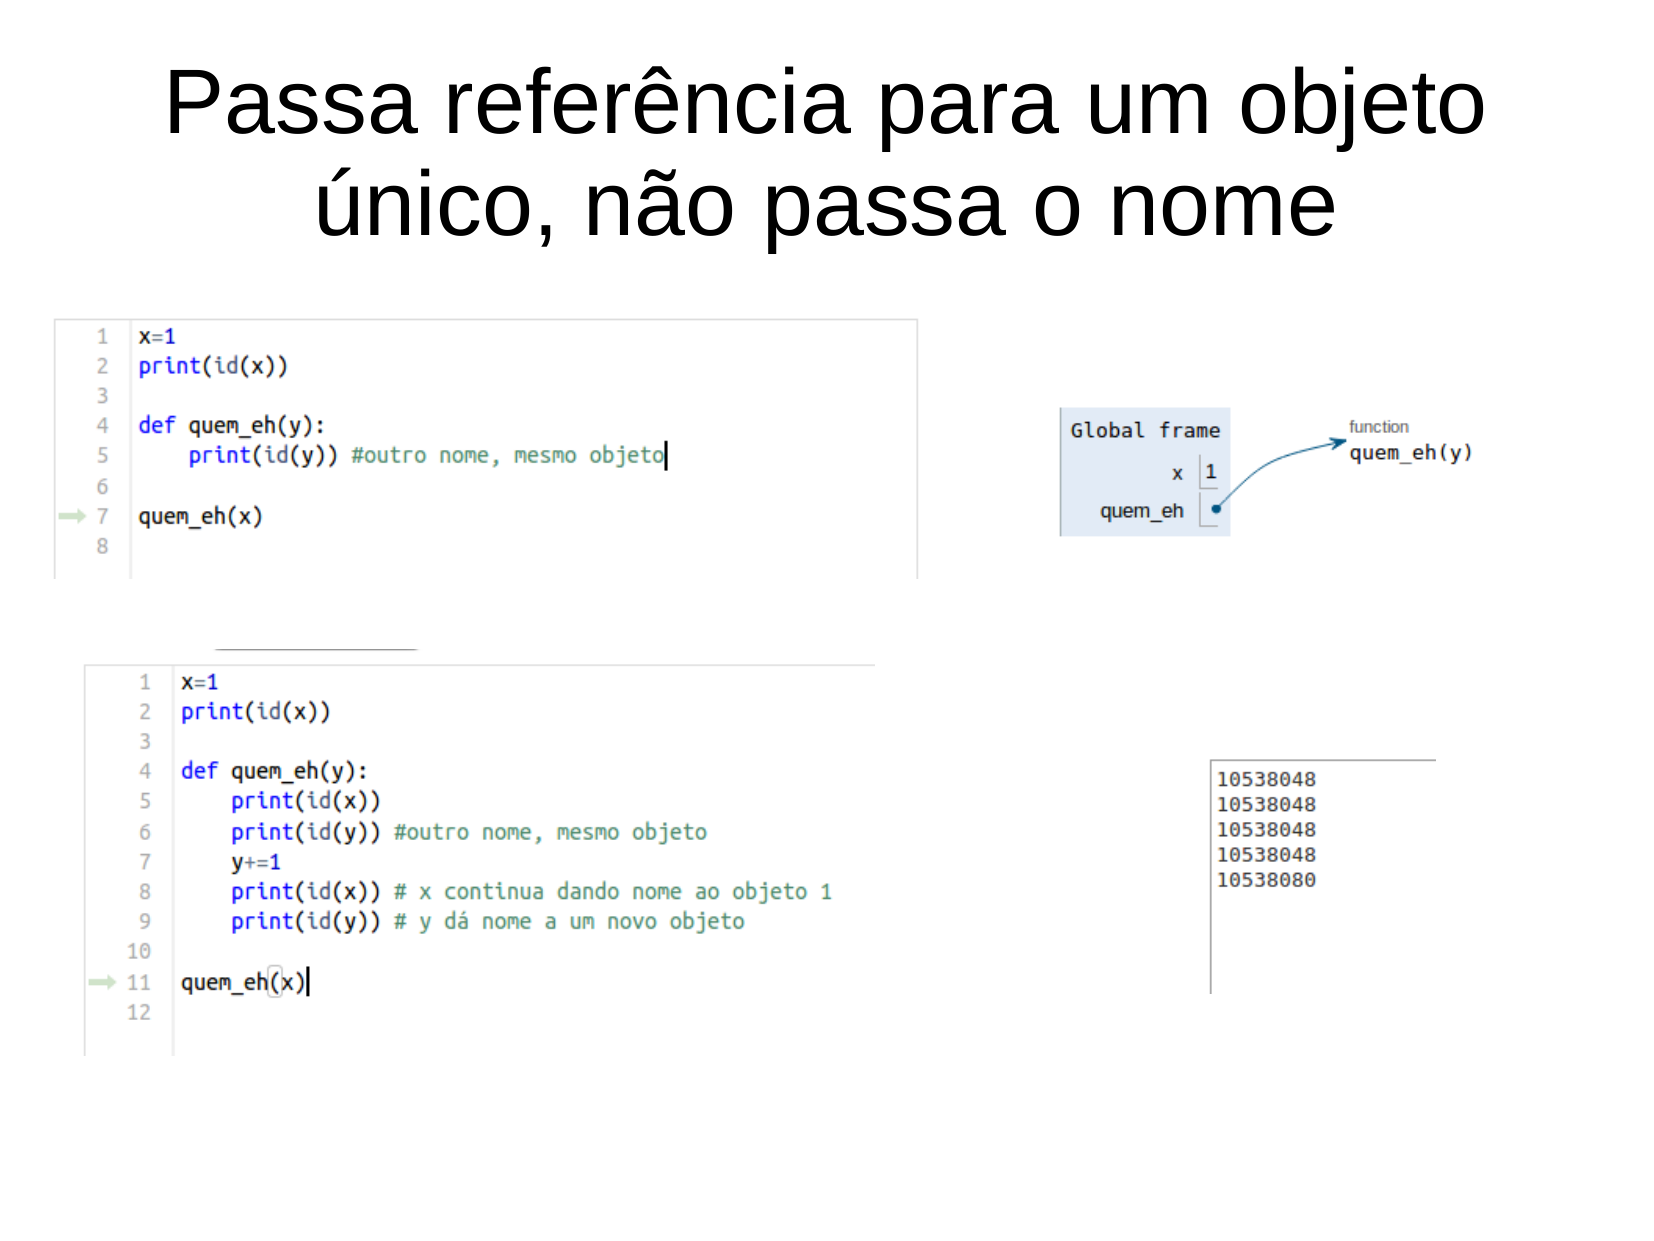

# Passa referência para um objeto único, não passa o nome